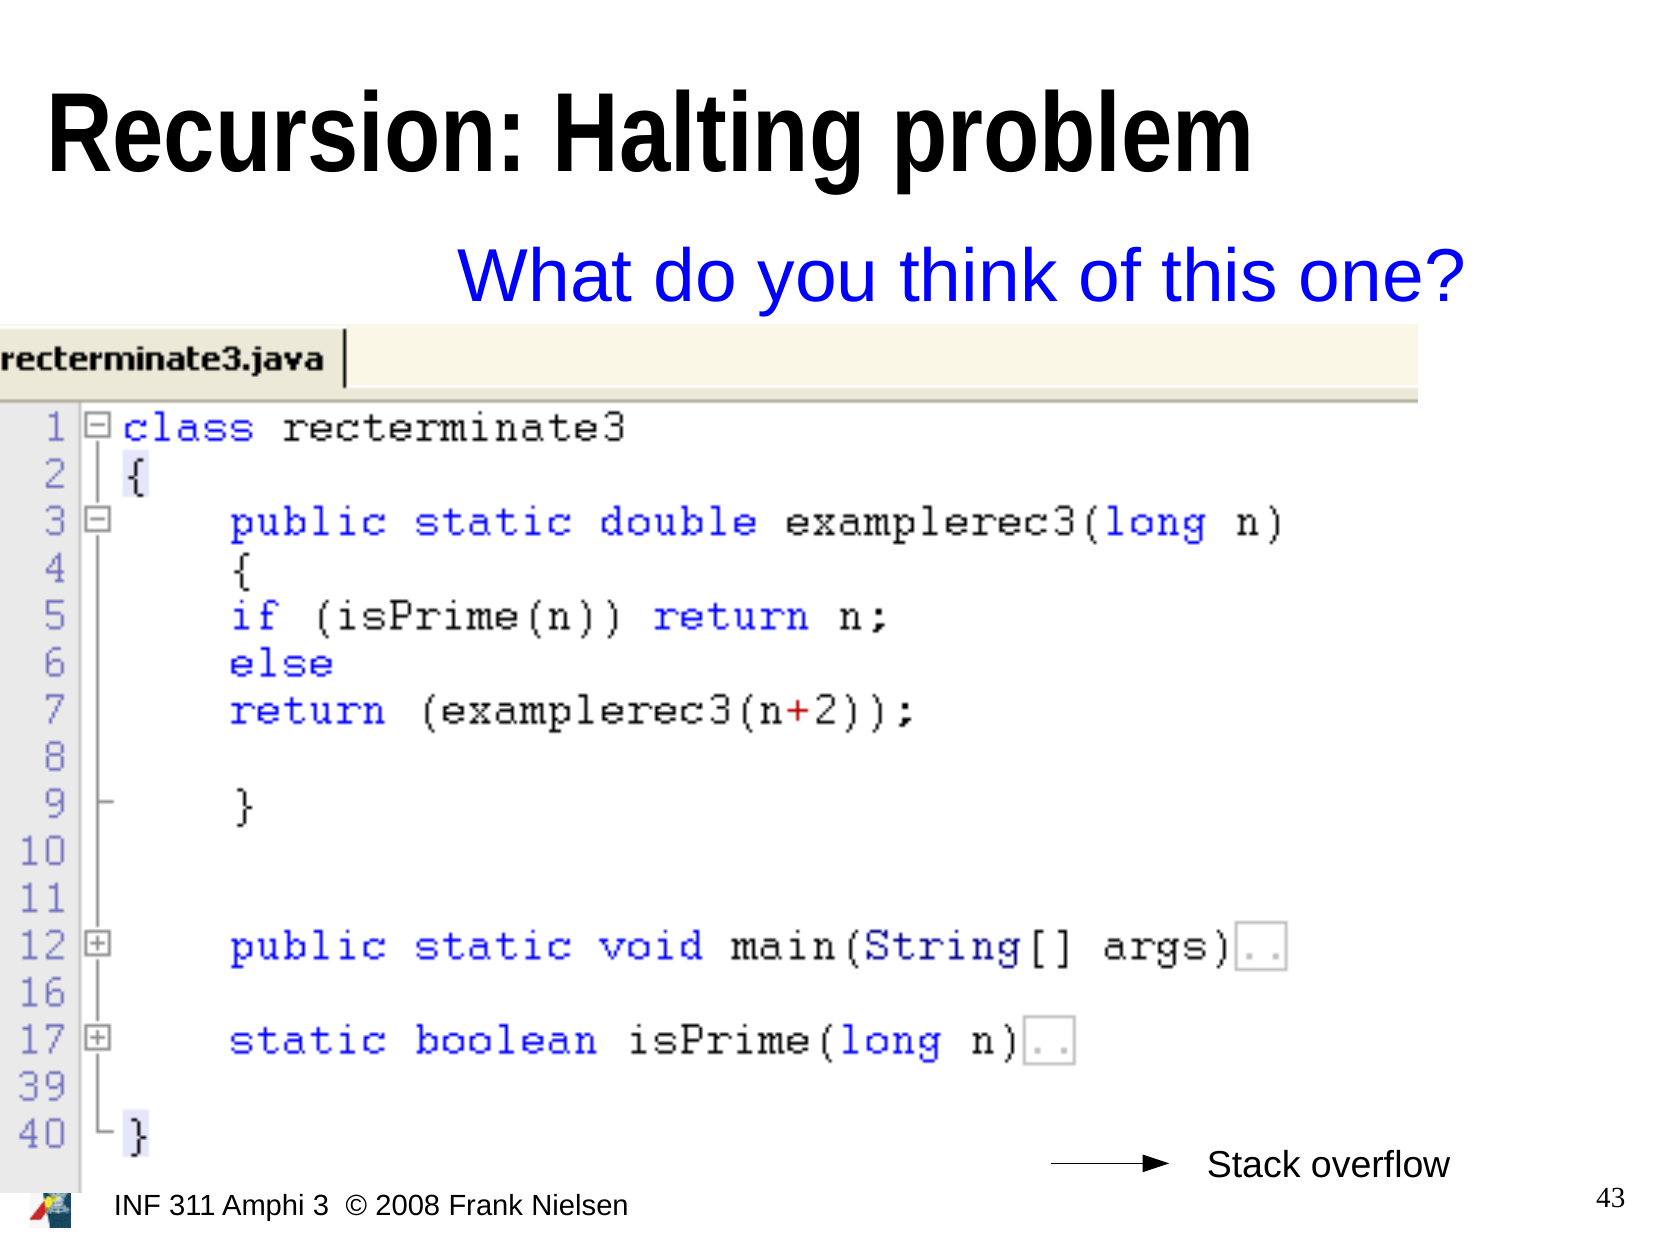

Recursion: Halting problem
What do you think of this one?
Stack overflow